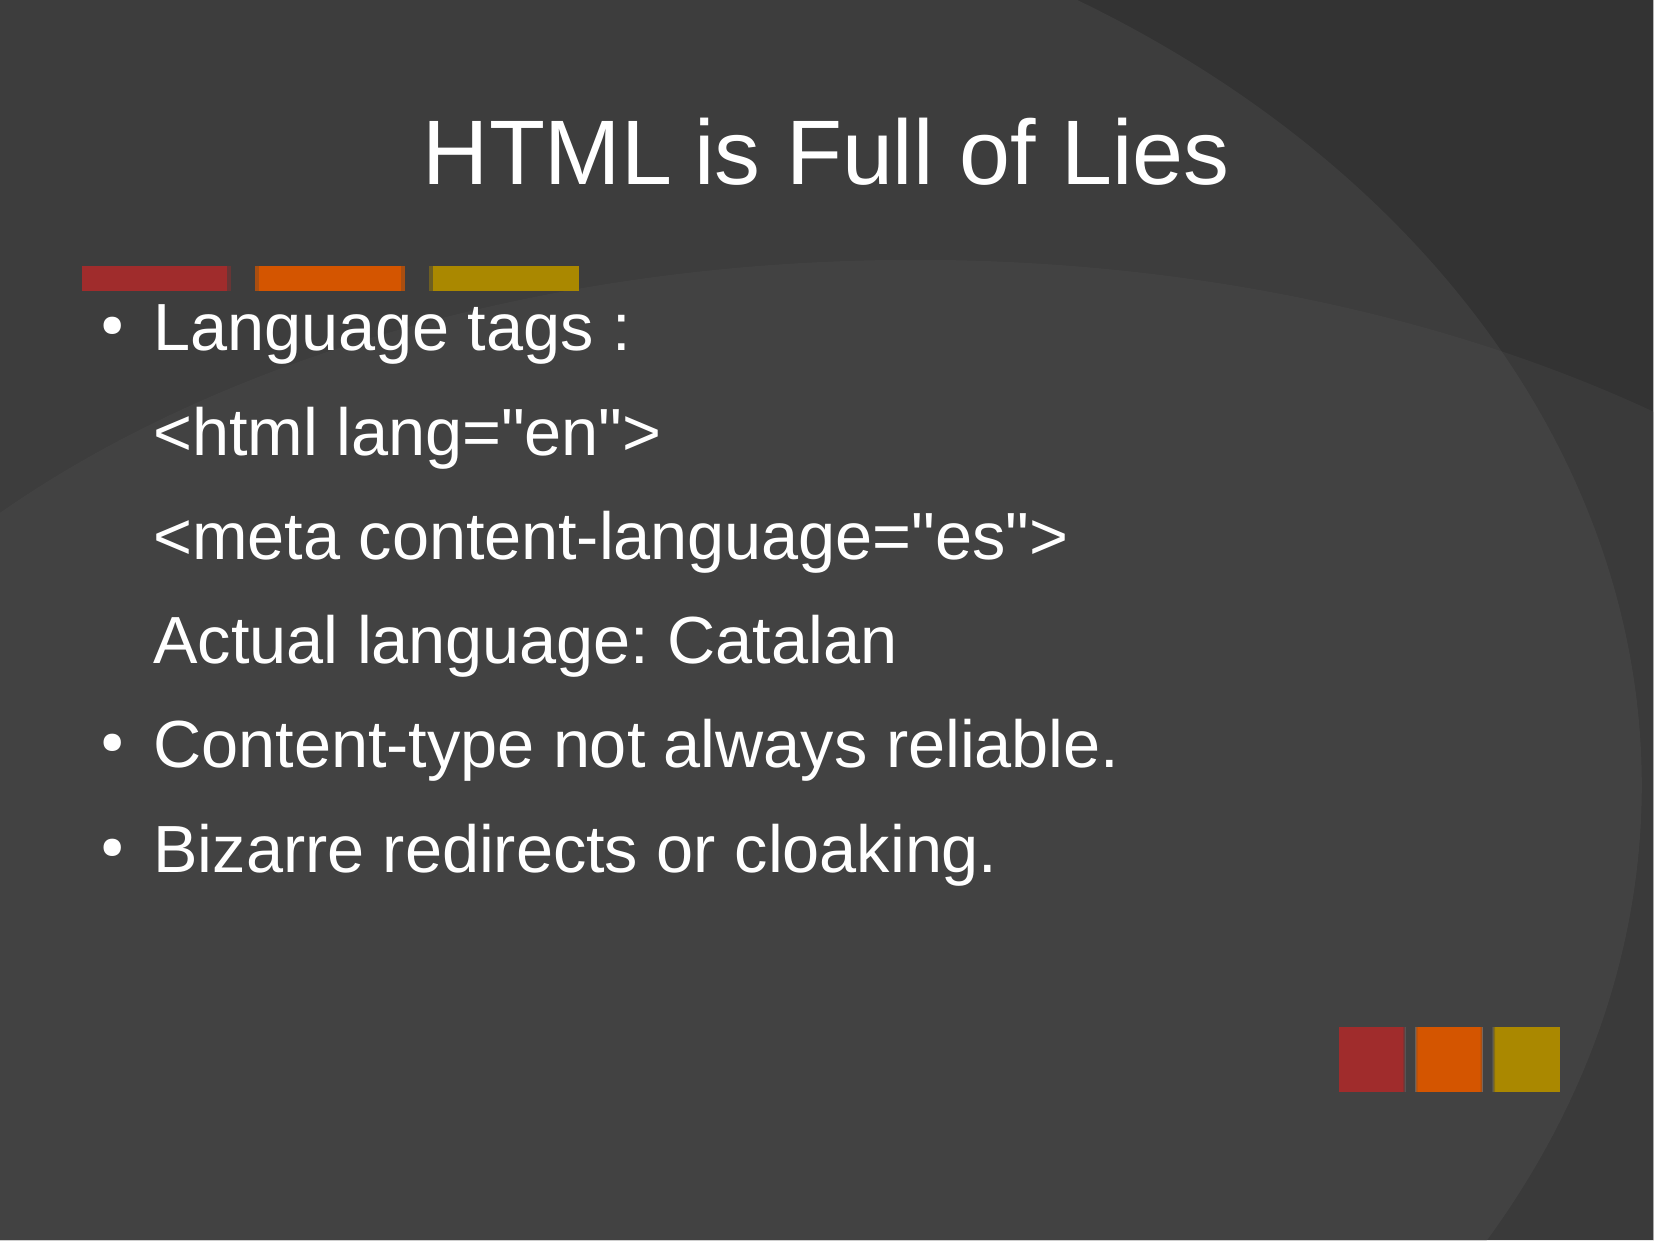

# HTML is Full of Lies
Language tags :
<html lang="en">
<meta content-language="es">
Actual language: Catalan
Content-type not always reliable.
Bizarre redirects or cloaking.